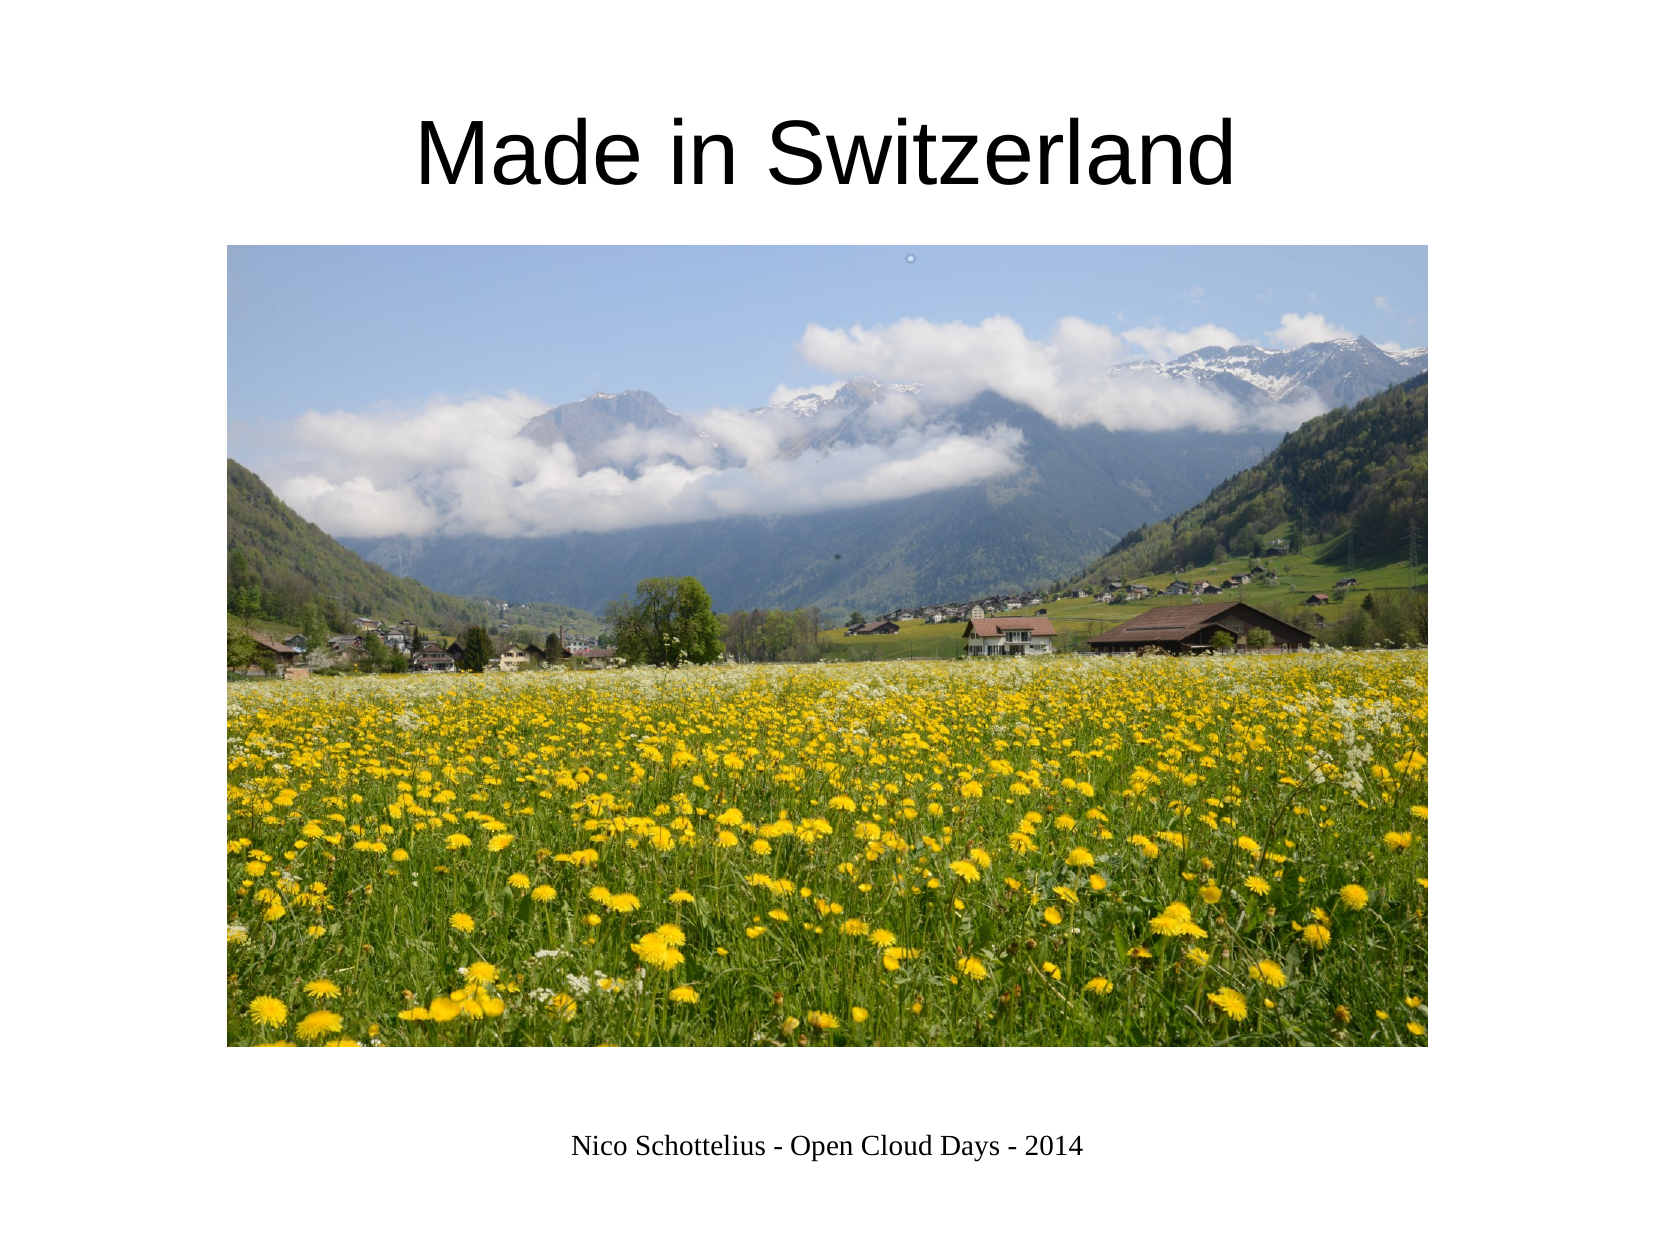

# Made in Switzerland
Nico Schottelius - Open Cloud Days - 2014